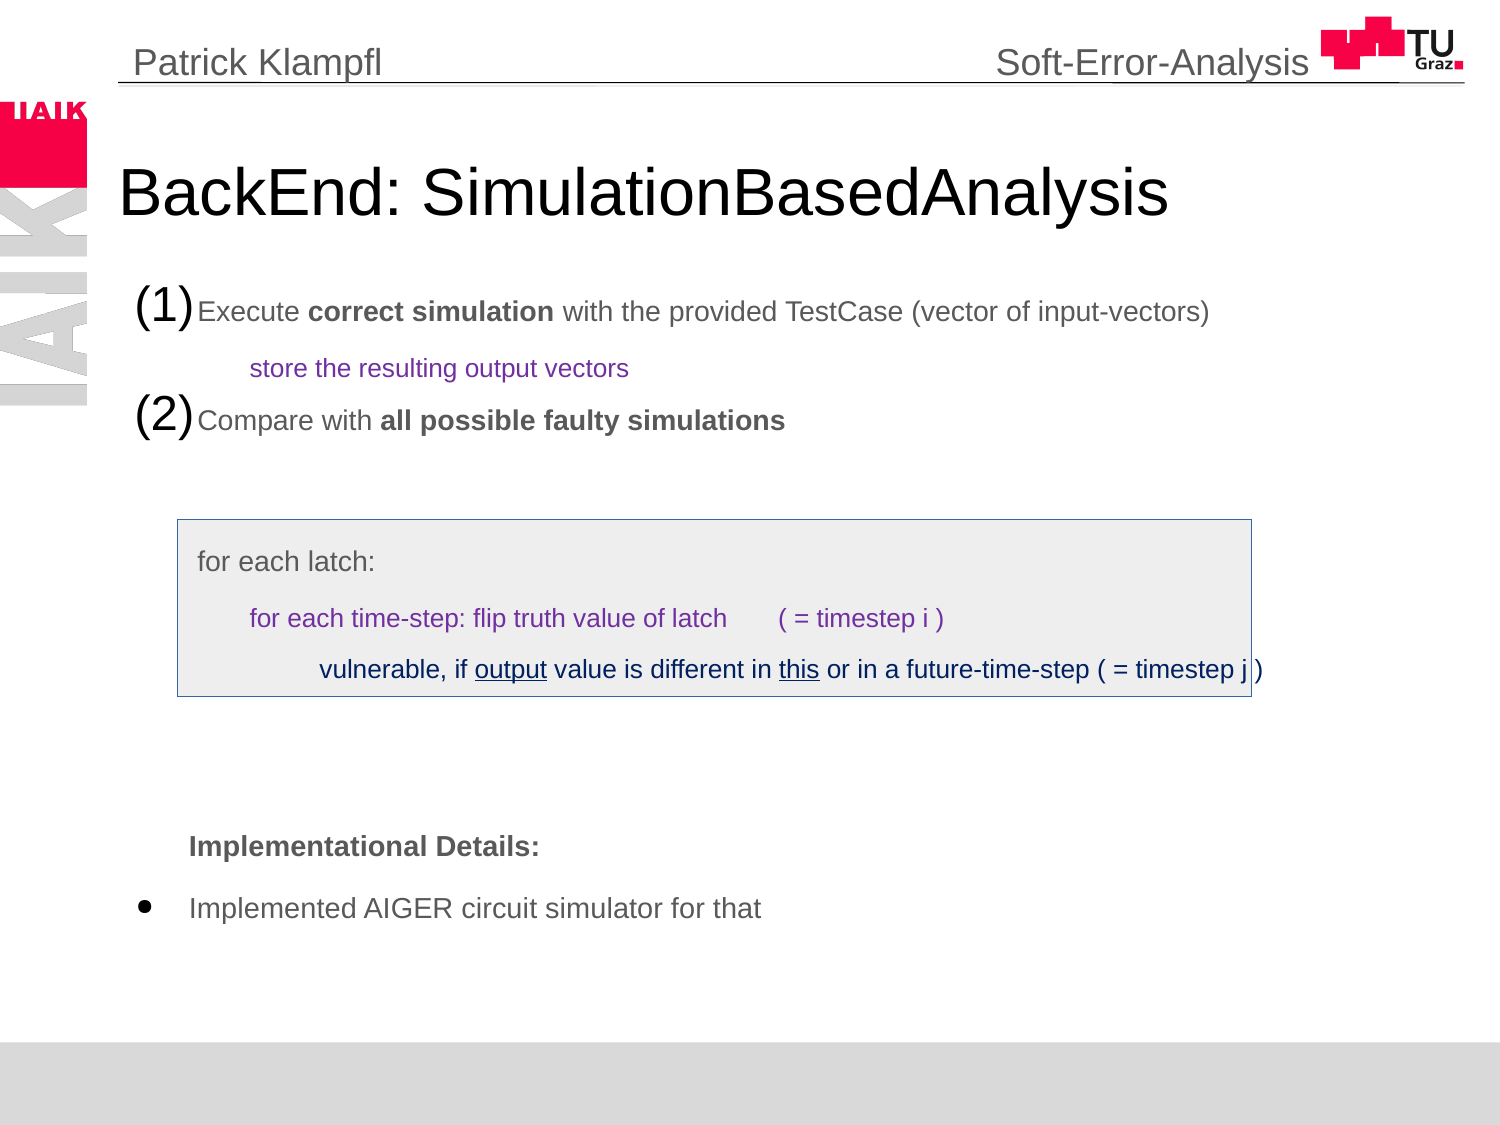

# BackEnd: SimulationBasedAnalysis
 Execute correct simulation with the provided TestCase (vector of input-vectors)
store the resulting output vectors
 Compare with all possible faulty simulations
 for each latch:
for each time-step: flip truth value of latch ( = timestep i )
vulnerable, if output value is different in this or in a future-time-step ( = timestep j )
Implementational Details:
Implemented AIGER circuit simulator for that